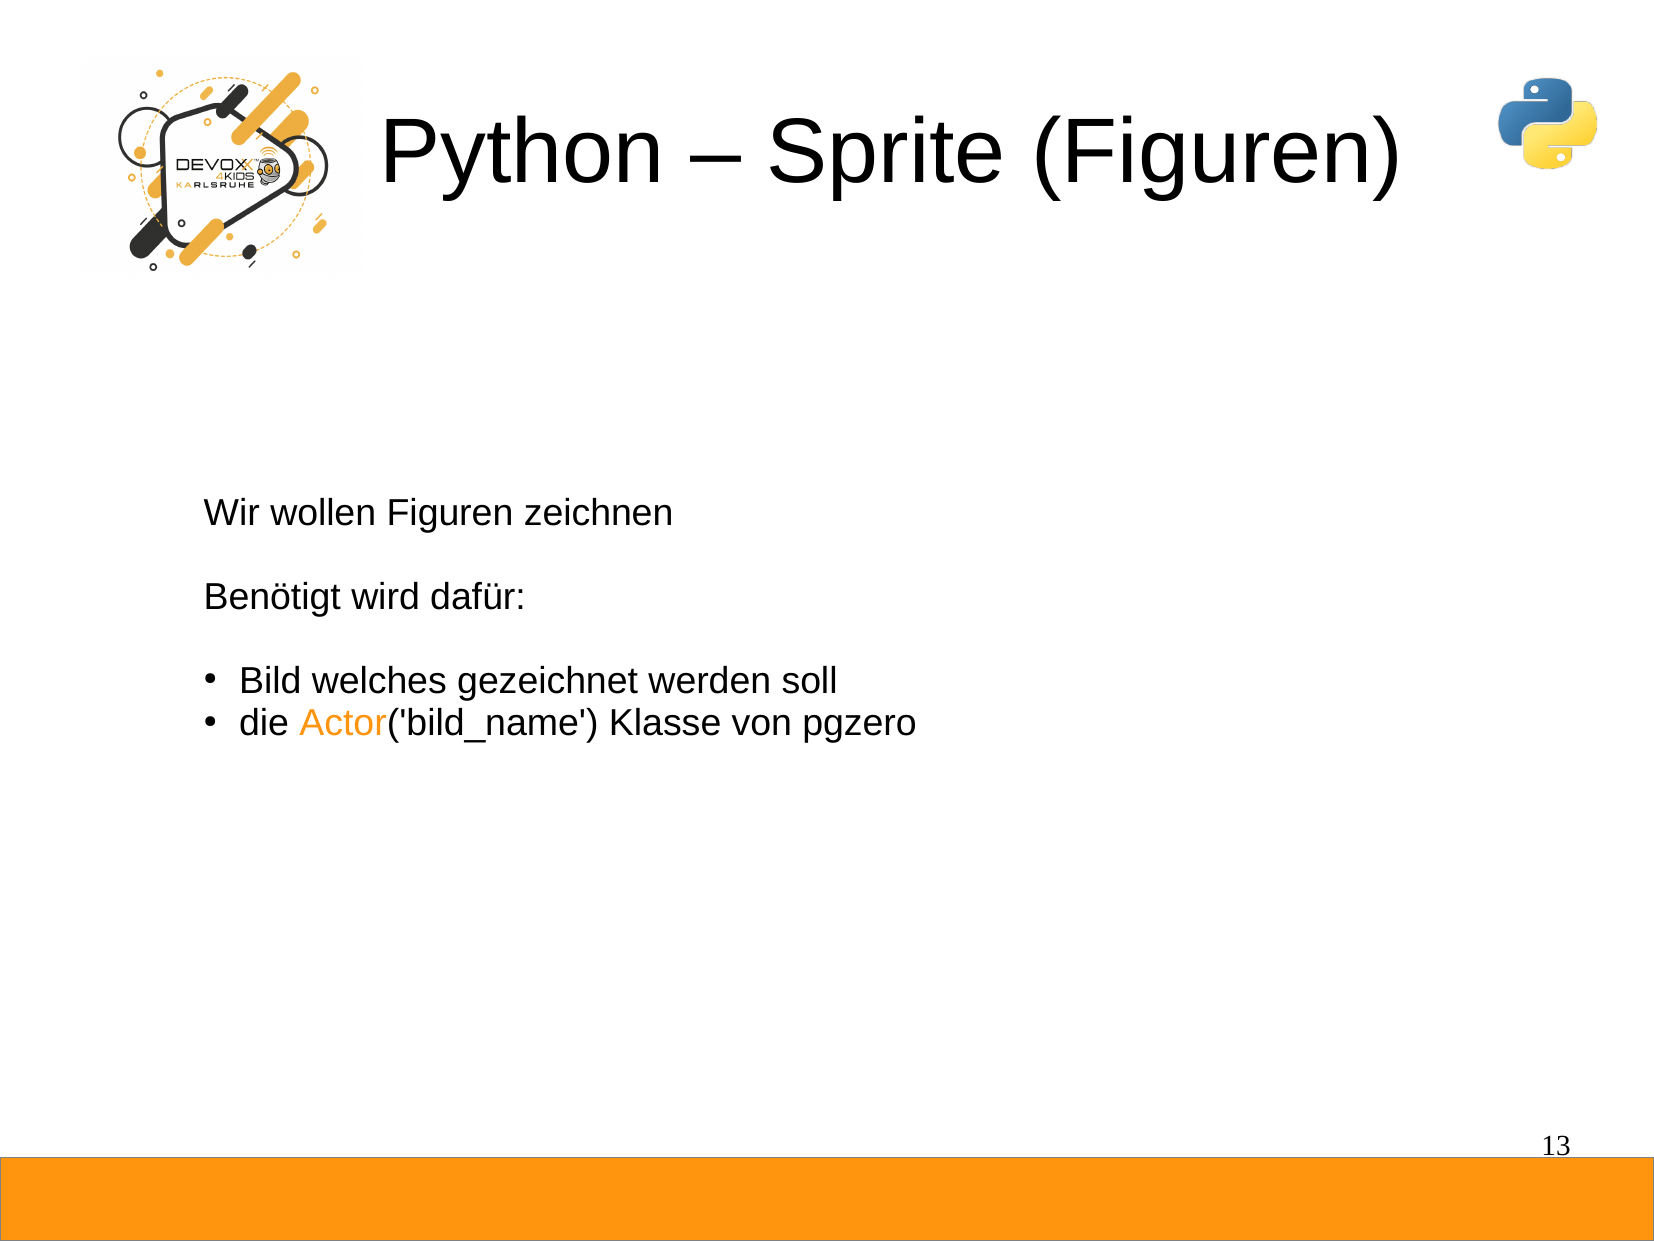

# Python – Sprite (Figuren)
Wir wollen Figuren zeichnen
Benötigt wird dafür:
Bild welches gezeichnet werden soll
die Actor('bild_name') Klasse von pgzero
13